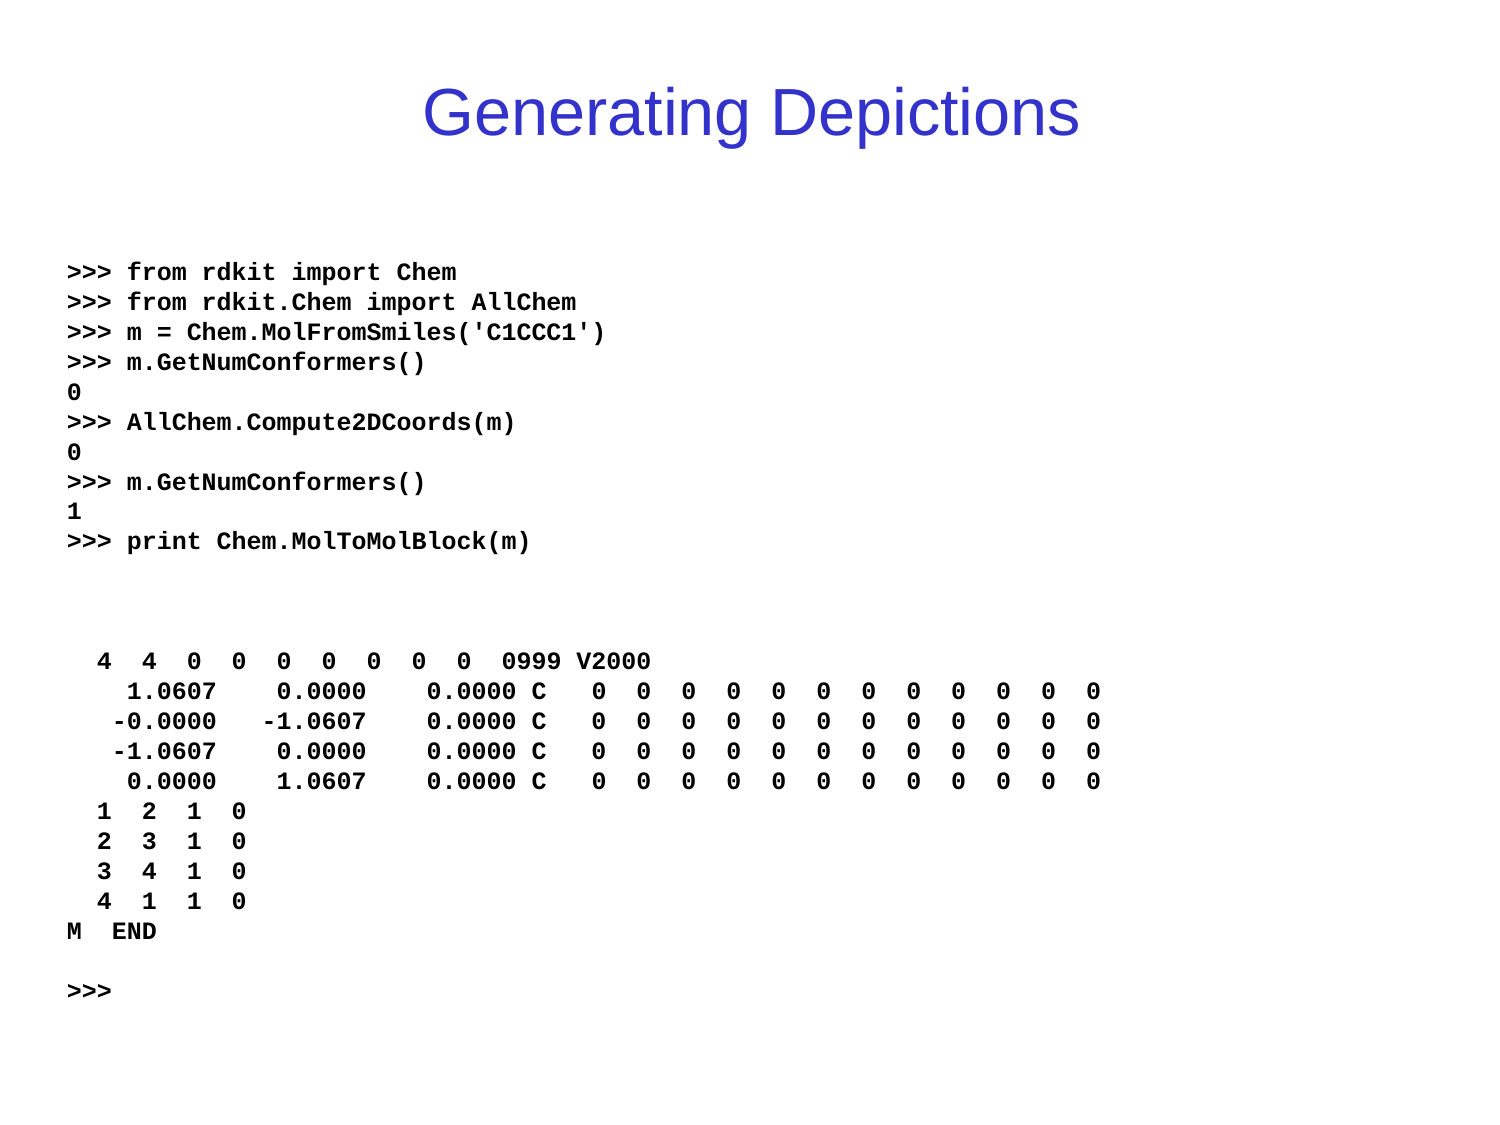

# Generating Depictions
>>> from rdkit import Chem
>>> from rdkit.Chem import AllChem
>>> m = Chem.MolFromSmiles('C1CCC1')
>>> m.GetNumConformers()
0
>>> AllChem.Compute2DCoords(m)
0
>>> m.GetNumConformers()
1
>>> print Chem.MolToMolBlock(m)
 4 4 0 0 0 0 0 0 0 0999 V2000
 1.0607 0.0000 0.0000 C 0 0 0 0 0 0 0 0 0 0 0 0
 -0.0000 -1.0607 0.0000 C 0 0 0 0 0 0 0 0 0 0 0 0
 -1.0607 0.0000 0.0000 C 0 0 0 0 0 0 0 0 0 0 0 0
 0.0000 1.0607 0.0000 C 0 0 0 0 0 0 0 0 0 0 0 0
 1 2 1 0
 2 3 1 0
 3 4 1 0
 4 1 1 0
M END
>>>